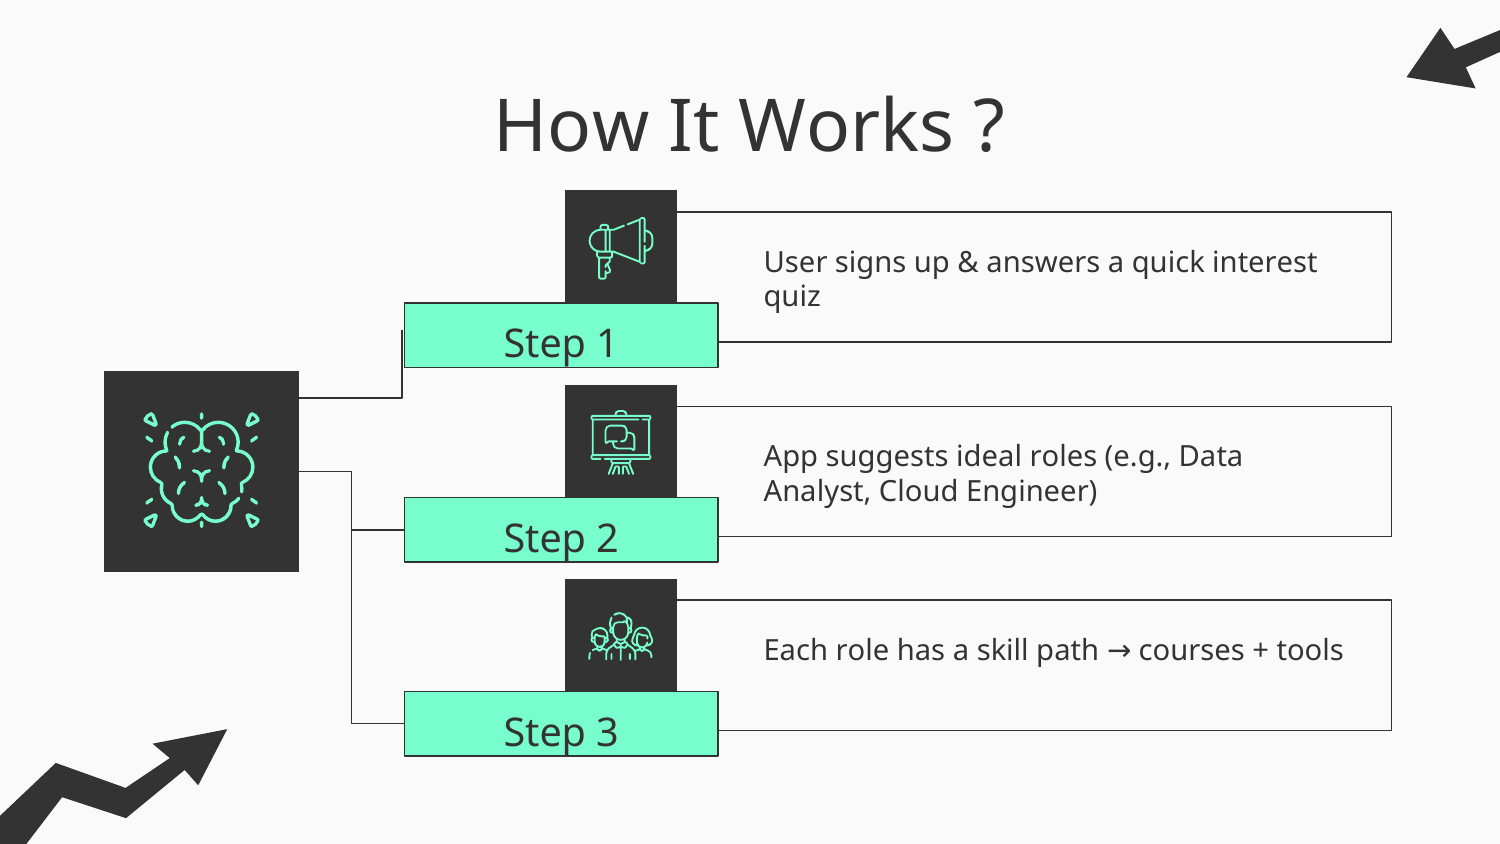

# How It Works ?
User signs up & answers a quick interest quiz
Step 1
App suggests ideal roles (e.g., Data Analyst, Cloud Engineer)
Step 2
Each role has a skill path → courses + tools
Step 3